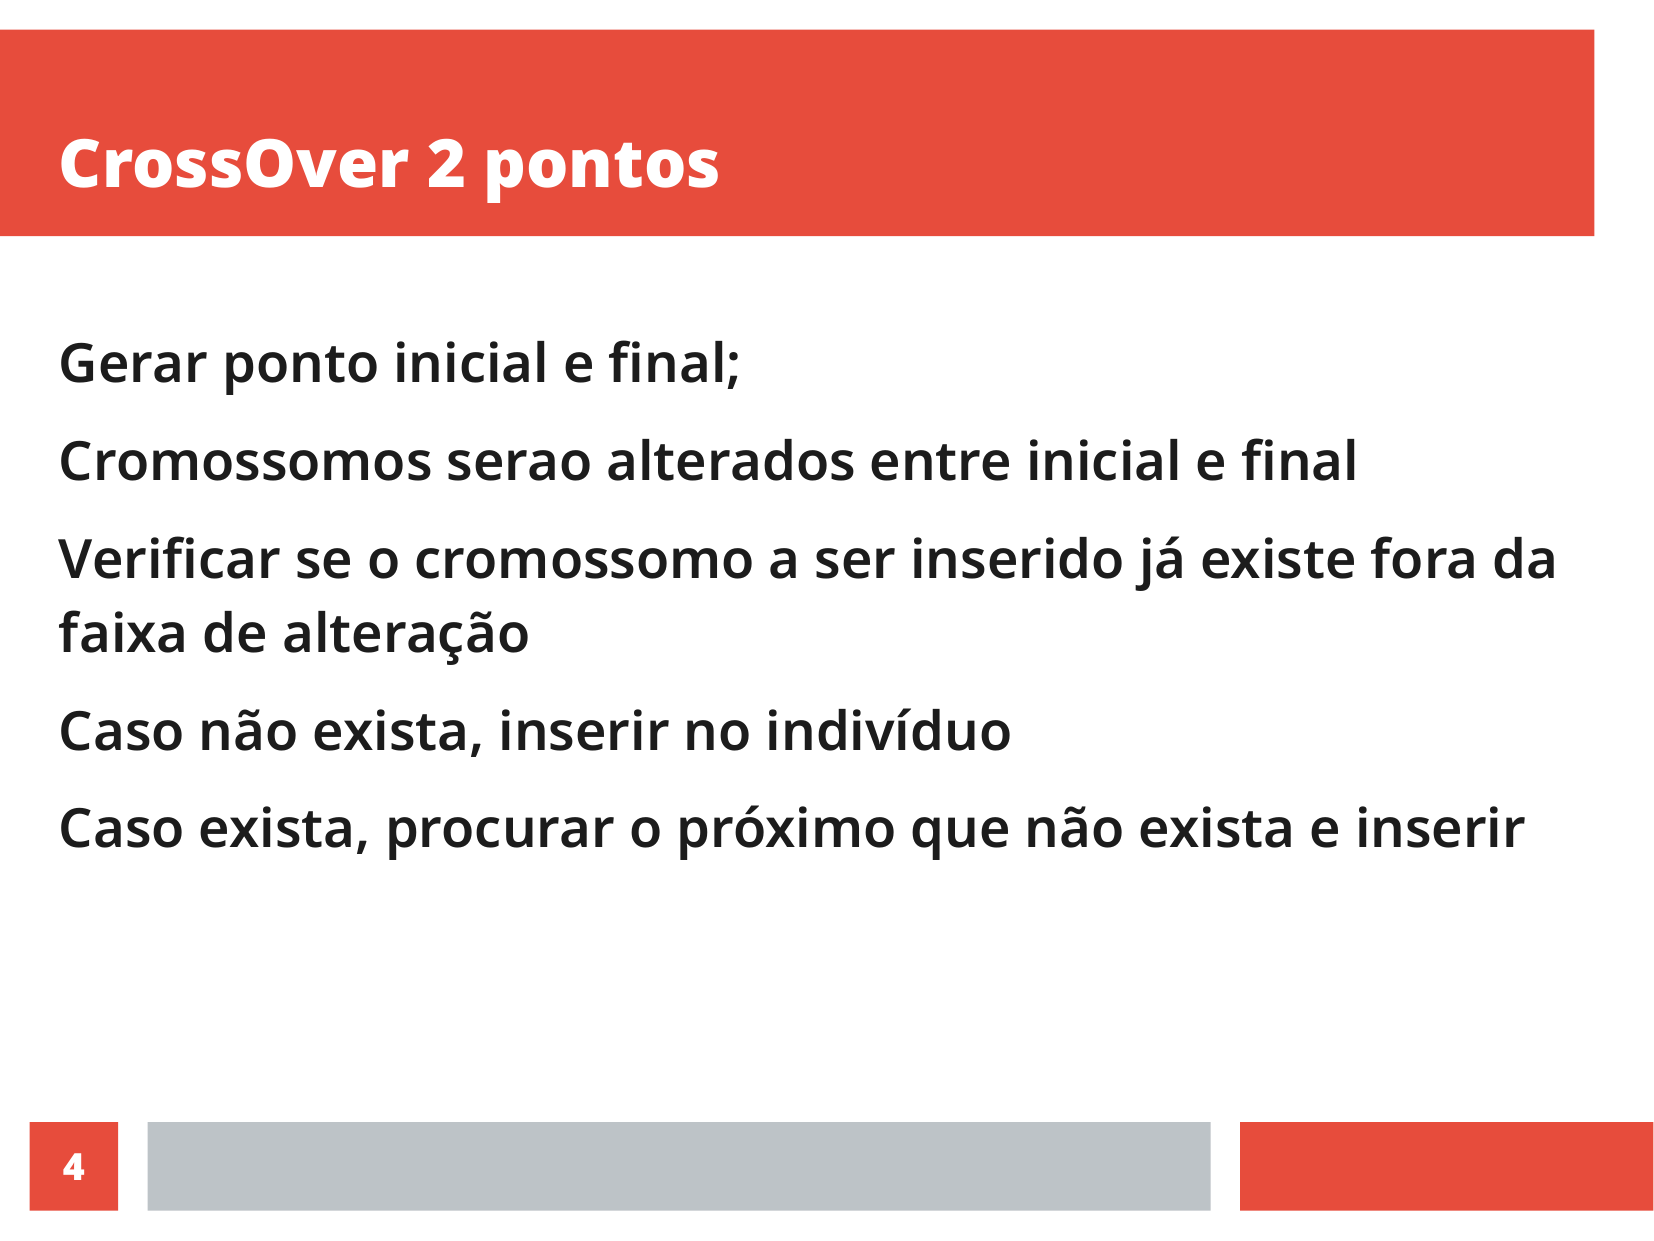

# CrossOver 2 pontos
Gerar ponto inicial e final;
Cromossomos serao alterados entre inicial e final
Verificar se o cromossomo a ser inserido já existe fora da faixa de alteração
Caso não exista, inserir no indivíduo
Caso exista, procurar o próximo que não exista e inserir
4